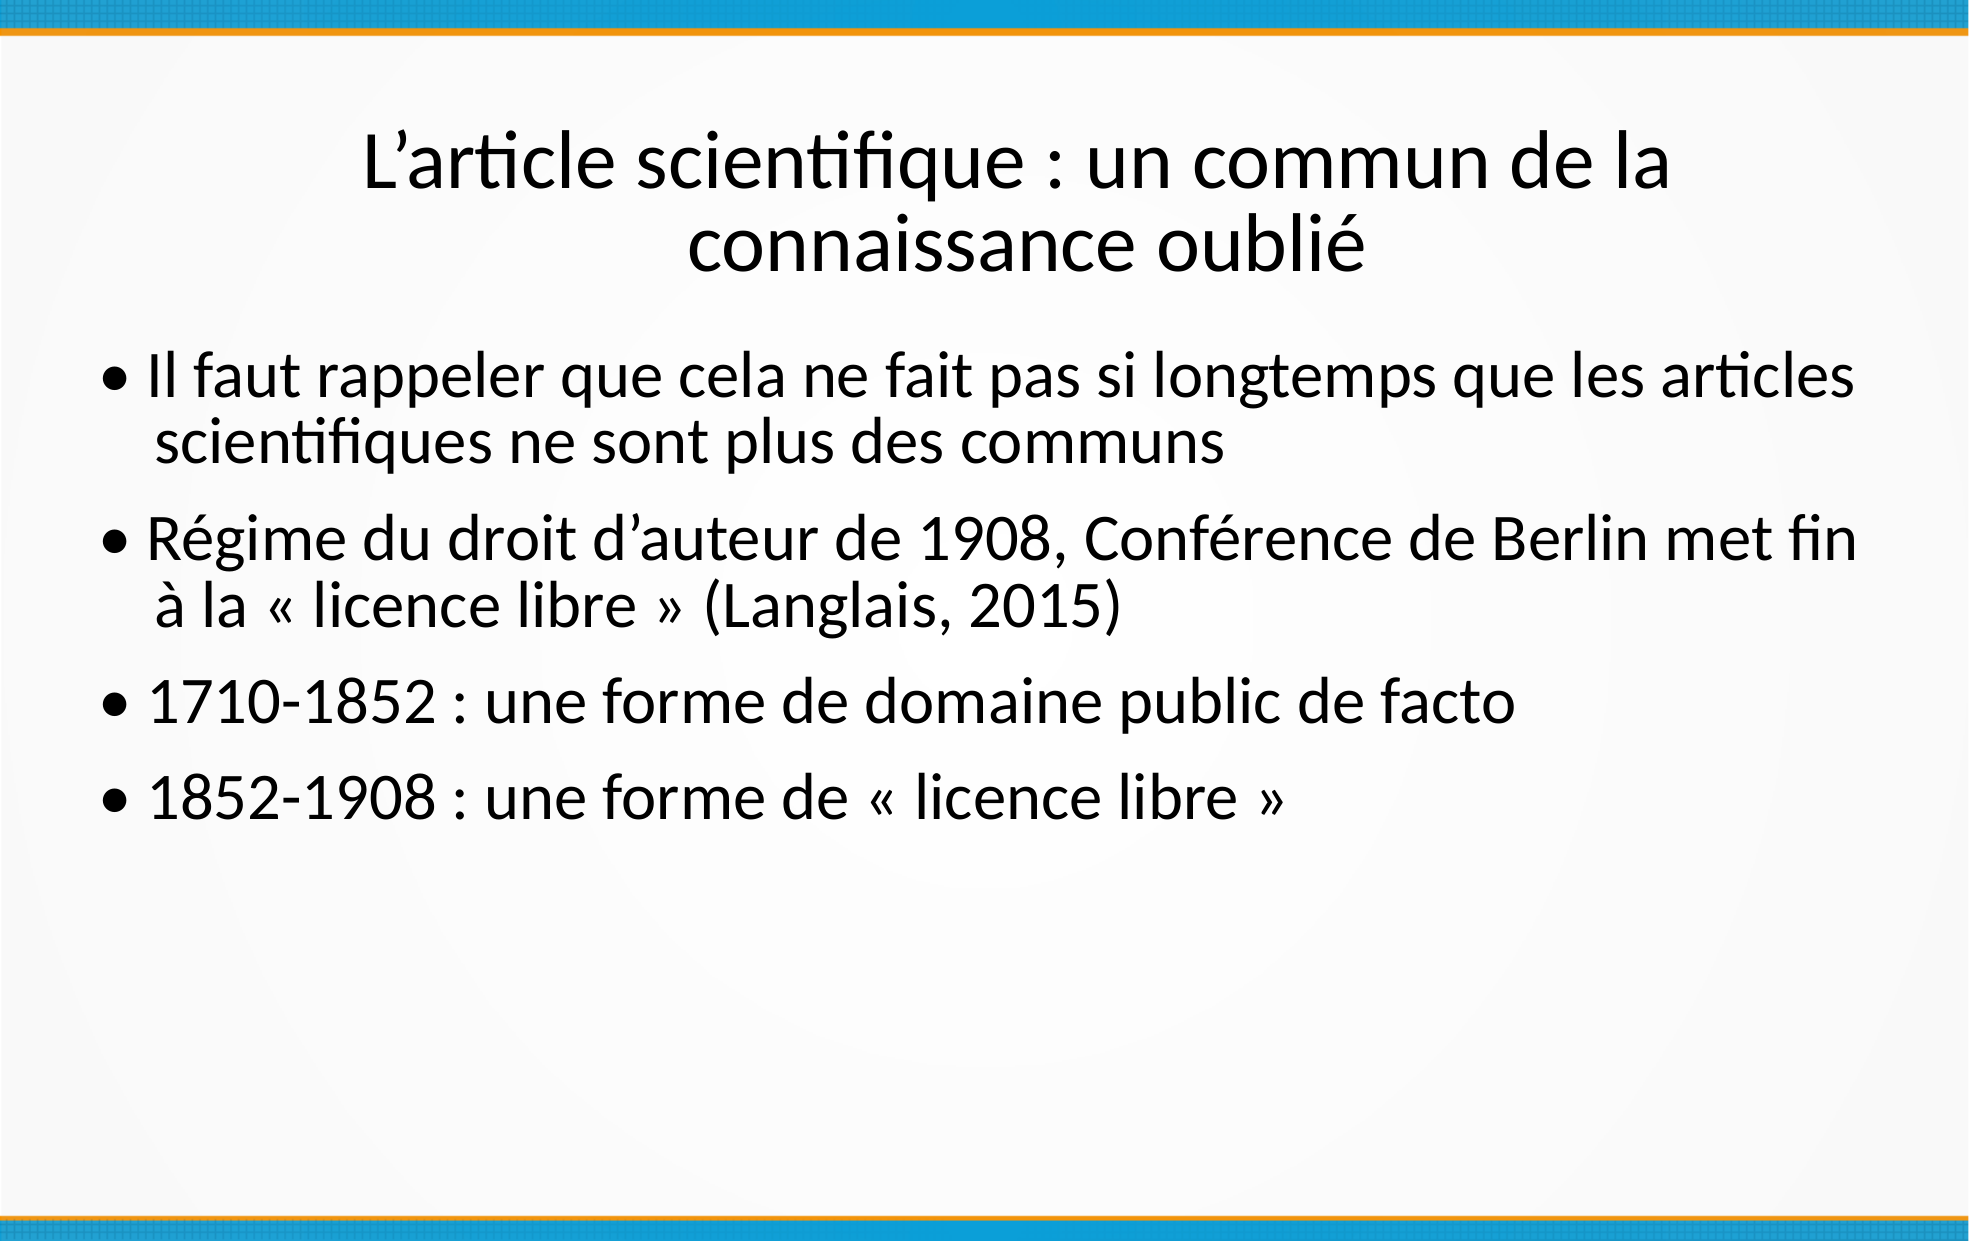

# L’article scientifique : un commun de la connaissance oublié
• Il faut rappeler que cela ne fait pas si longtemps que les articles scientifiques ne sont plus des communs
• Régime du droit d’auteur de 1908, Conférence de Berlin met fin à la « licence libre » (Langlais, 2015)
• 1710-1852 : une forme de domaine public de facto
• 1852-1908 : une forme de « licence libre »